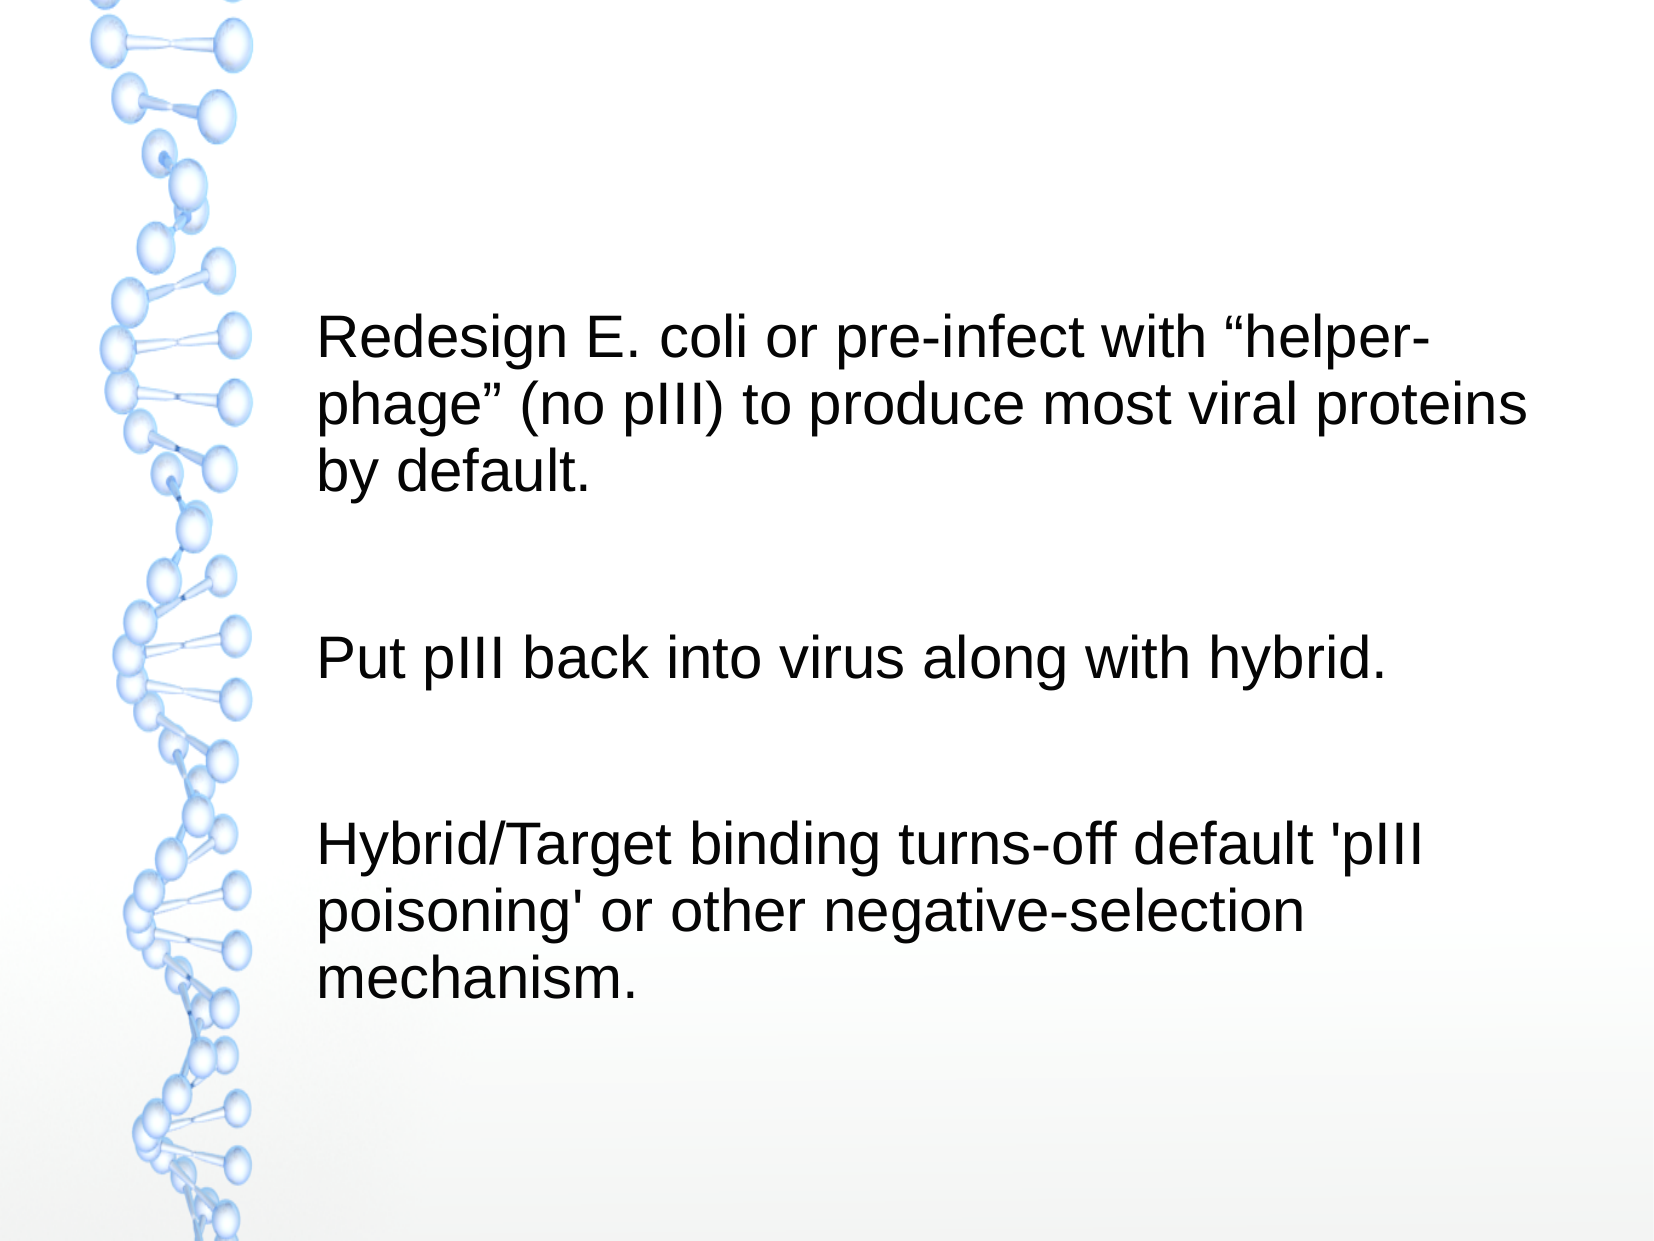

#
Redesign E. coli or pre-infect with “helper-phage” (no pIII) to produce most viral proteins by default.
Put pIII back into virus along with hybrid.
Hybrid/Target binding turns-off default 'pIII poisoning' or other negative-selection mechanism.